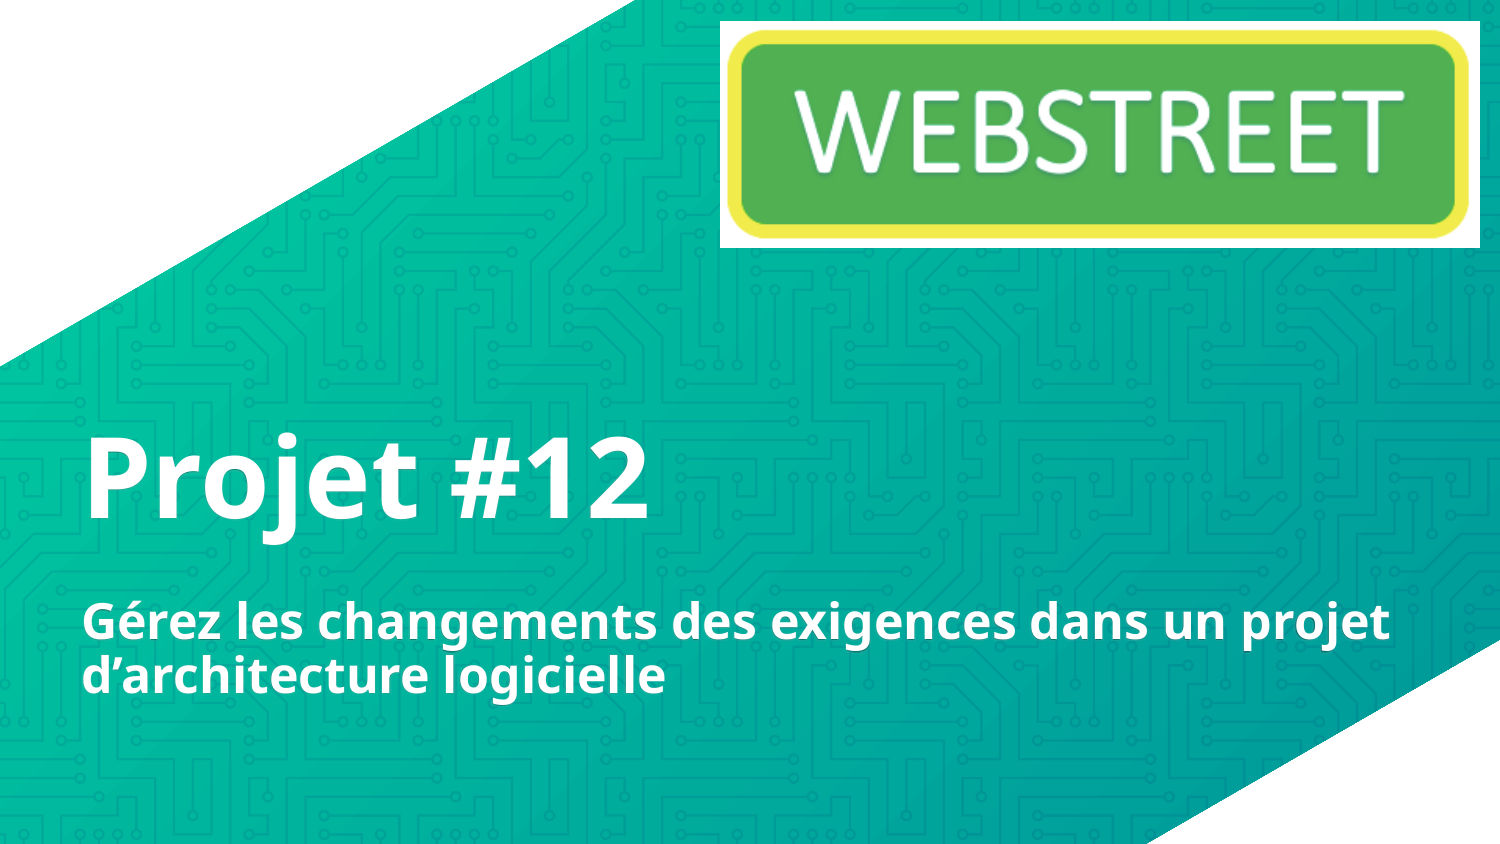

# Projet #12 Gérez les changements des exigences dans un projet d’architecture logicielle